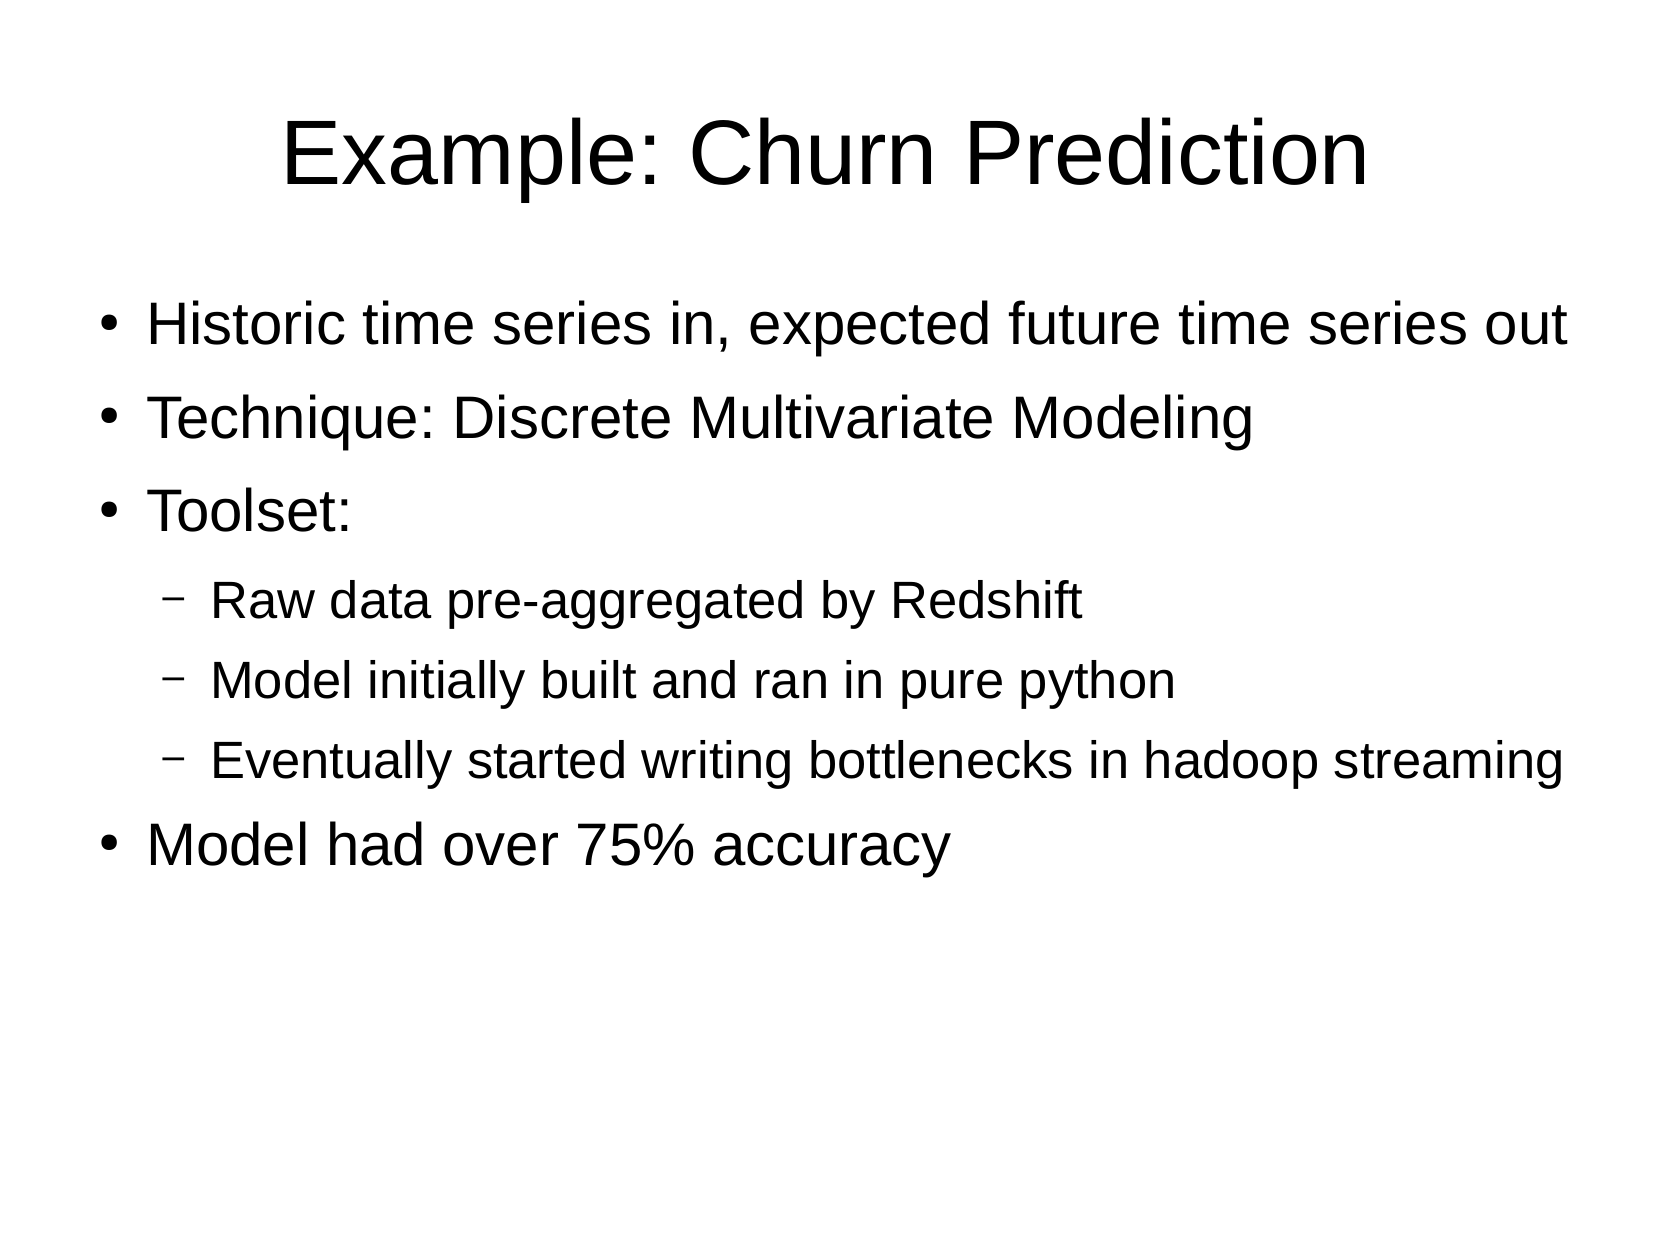

# Example: Churn Prediction
Historic time series in, expected future time series out
Technique: Discrete Multivariate Modeling
Toolset:
Raw data pre-aggregated by Redshift
Model initially built and ran in pure python
Eventually started writing bottlenecks in hadoop streaming
Model had over 75% accuracy